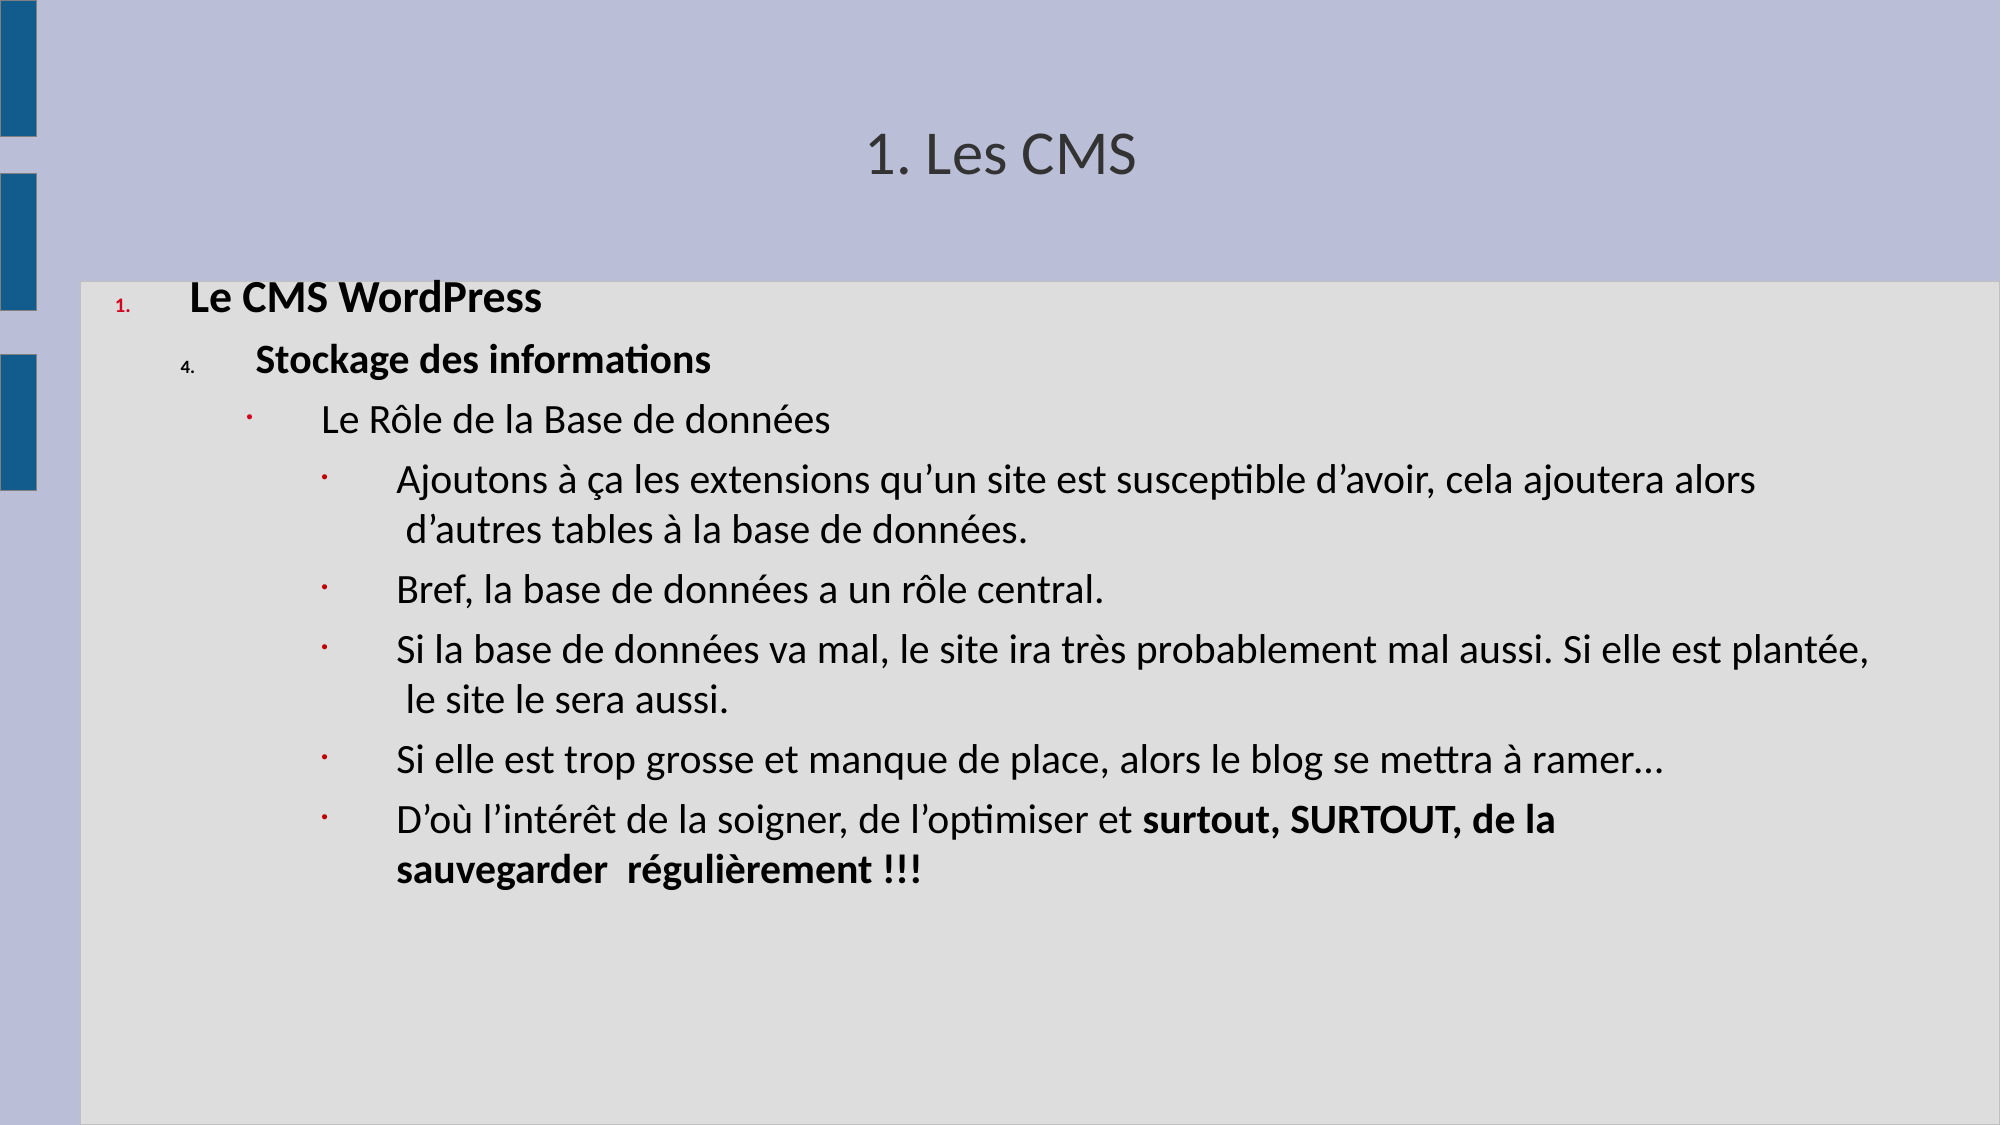

# 1. Les CMS
Le CMS WordPress
Stockage des informations
Le Rôle de la Base de données
Ajoutons à ça les extensions qu’un site est susceptible d’avoir, cela ajoutera alors d’autres tables à la base de données.
Bref, la base de données a un rôle central.
Si la base de données va mal, le site ira très probablement mal aussi. Si elle est plantée, le site le sera aussi.
Si elle est trop grosse et manque de place, alors le blog se mettra à ramer…
D’où l’intérêt de la soigner, de l’optimiser et surtout, SURTOUT, de la sauvegarder régulièrement !!!